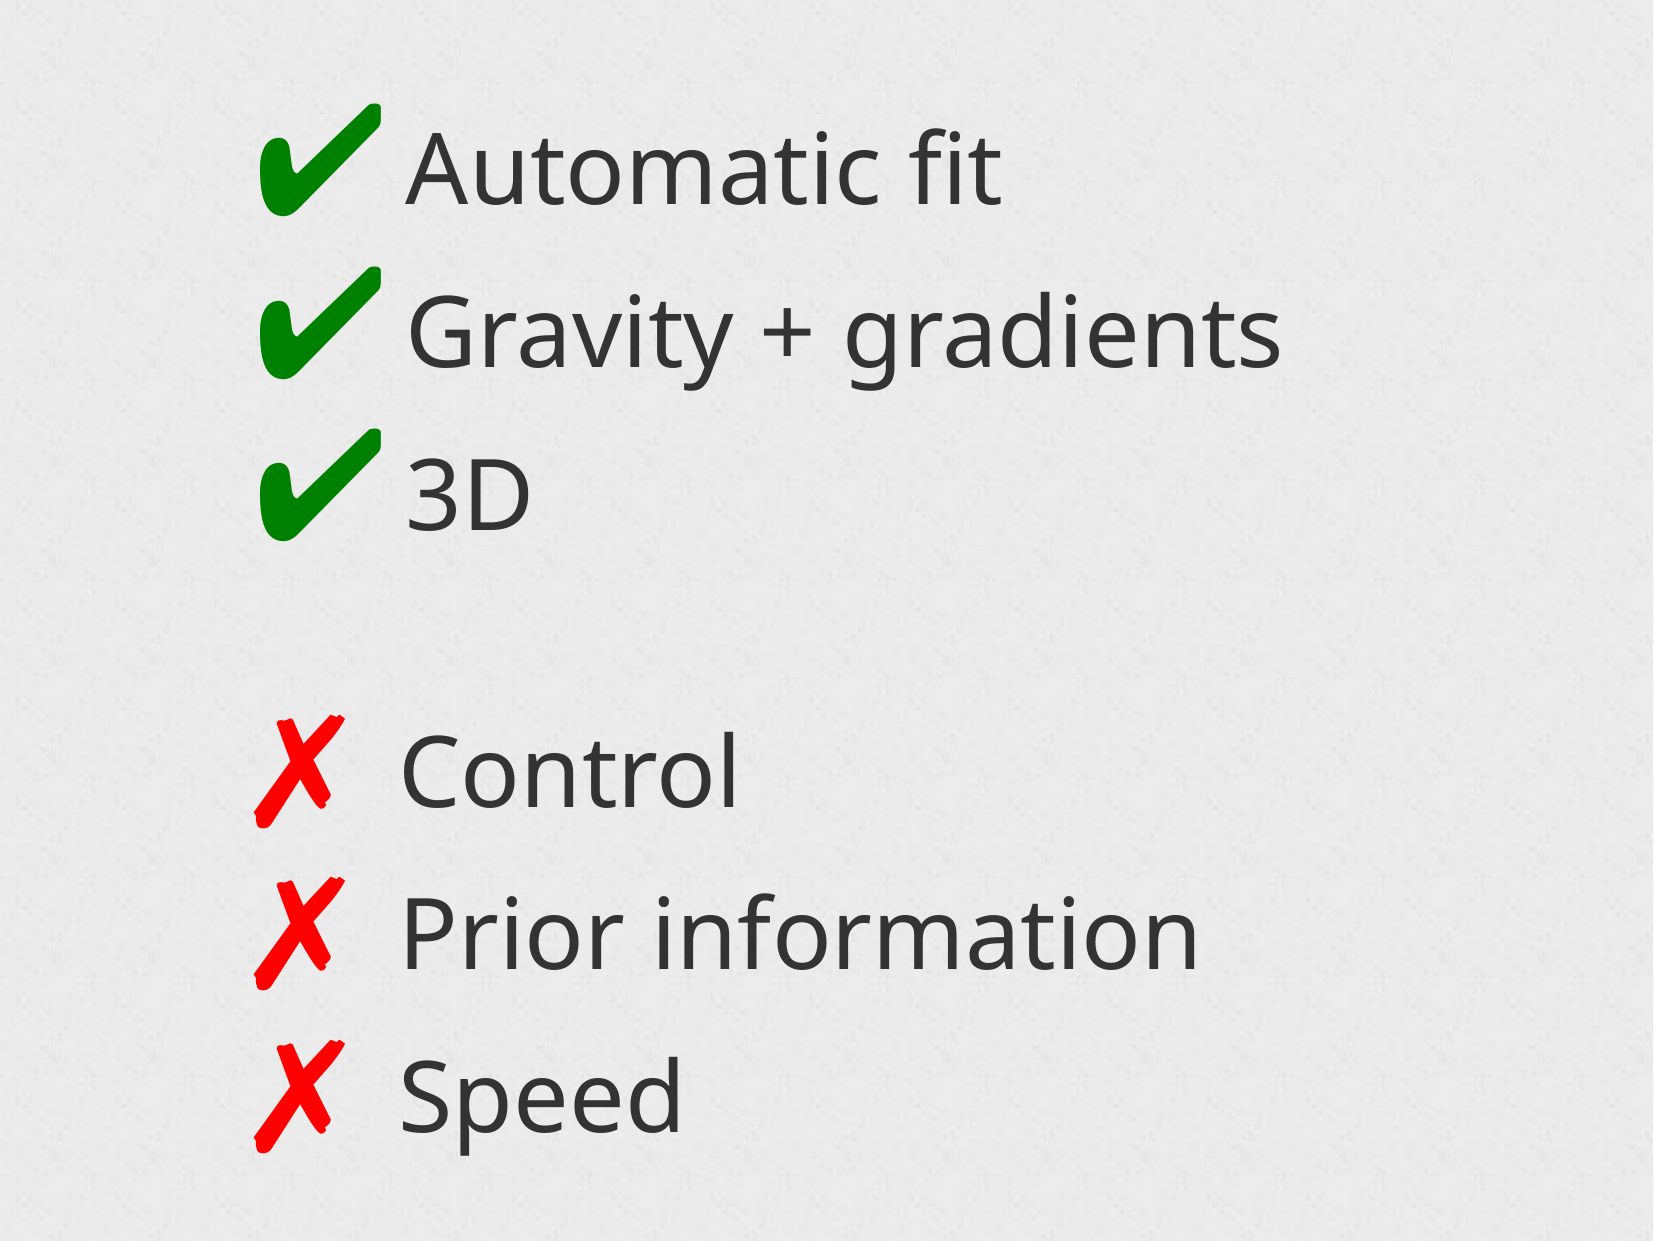

# Automatic fit
 Gravity + gradients
 3D
 Control
 Prior information
 Speed